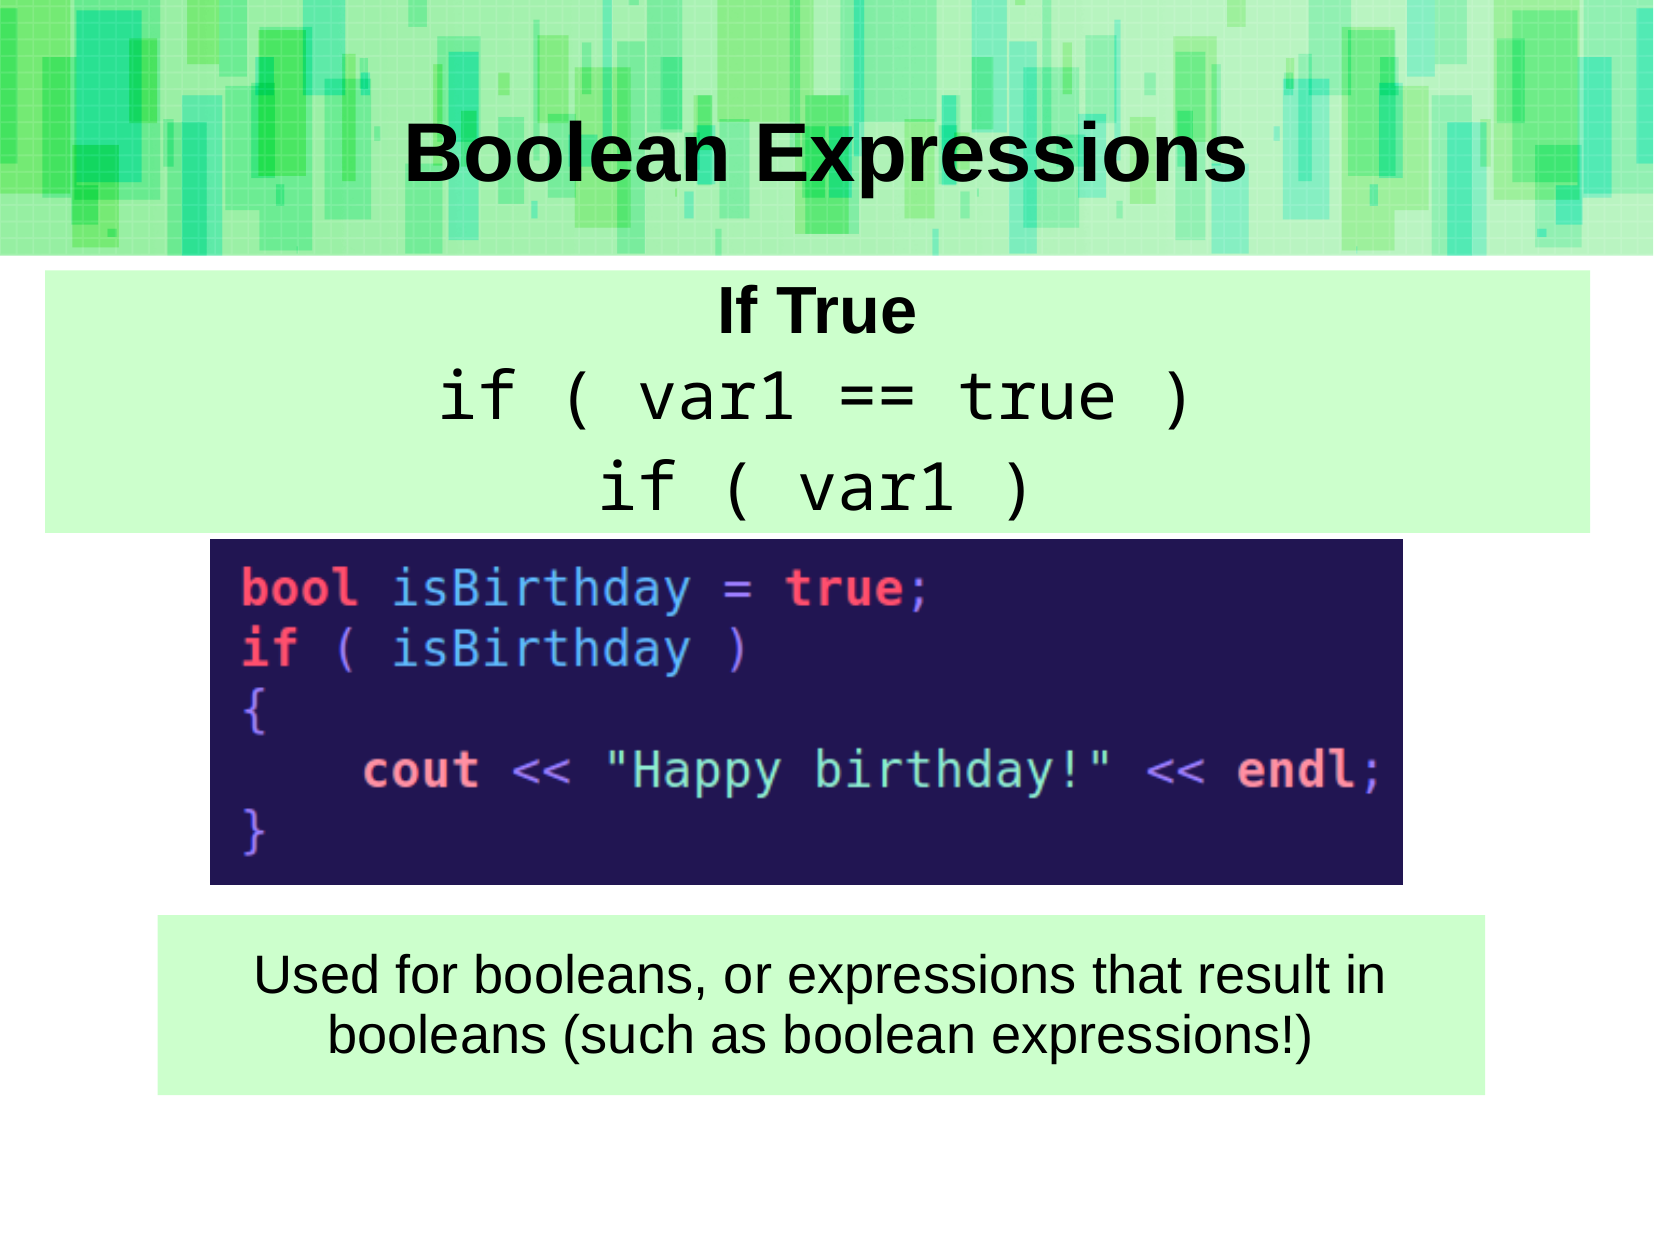

# Boolean Expressions
If True
if ( var1 == true )
if ( var1 )
Used for booleans, or expressions that result in booleans (such as boolean expressions!)